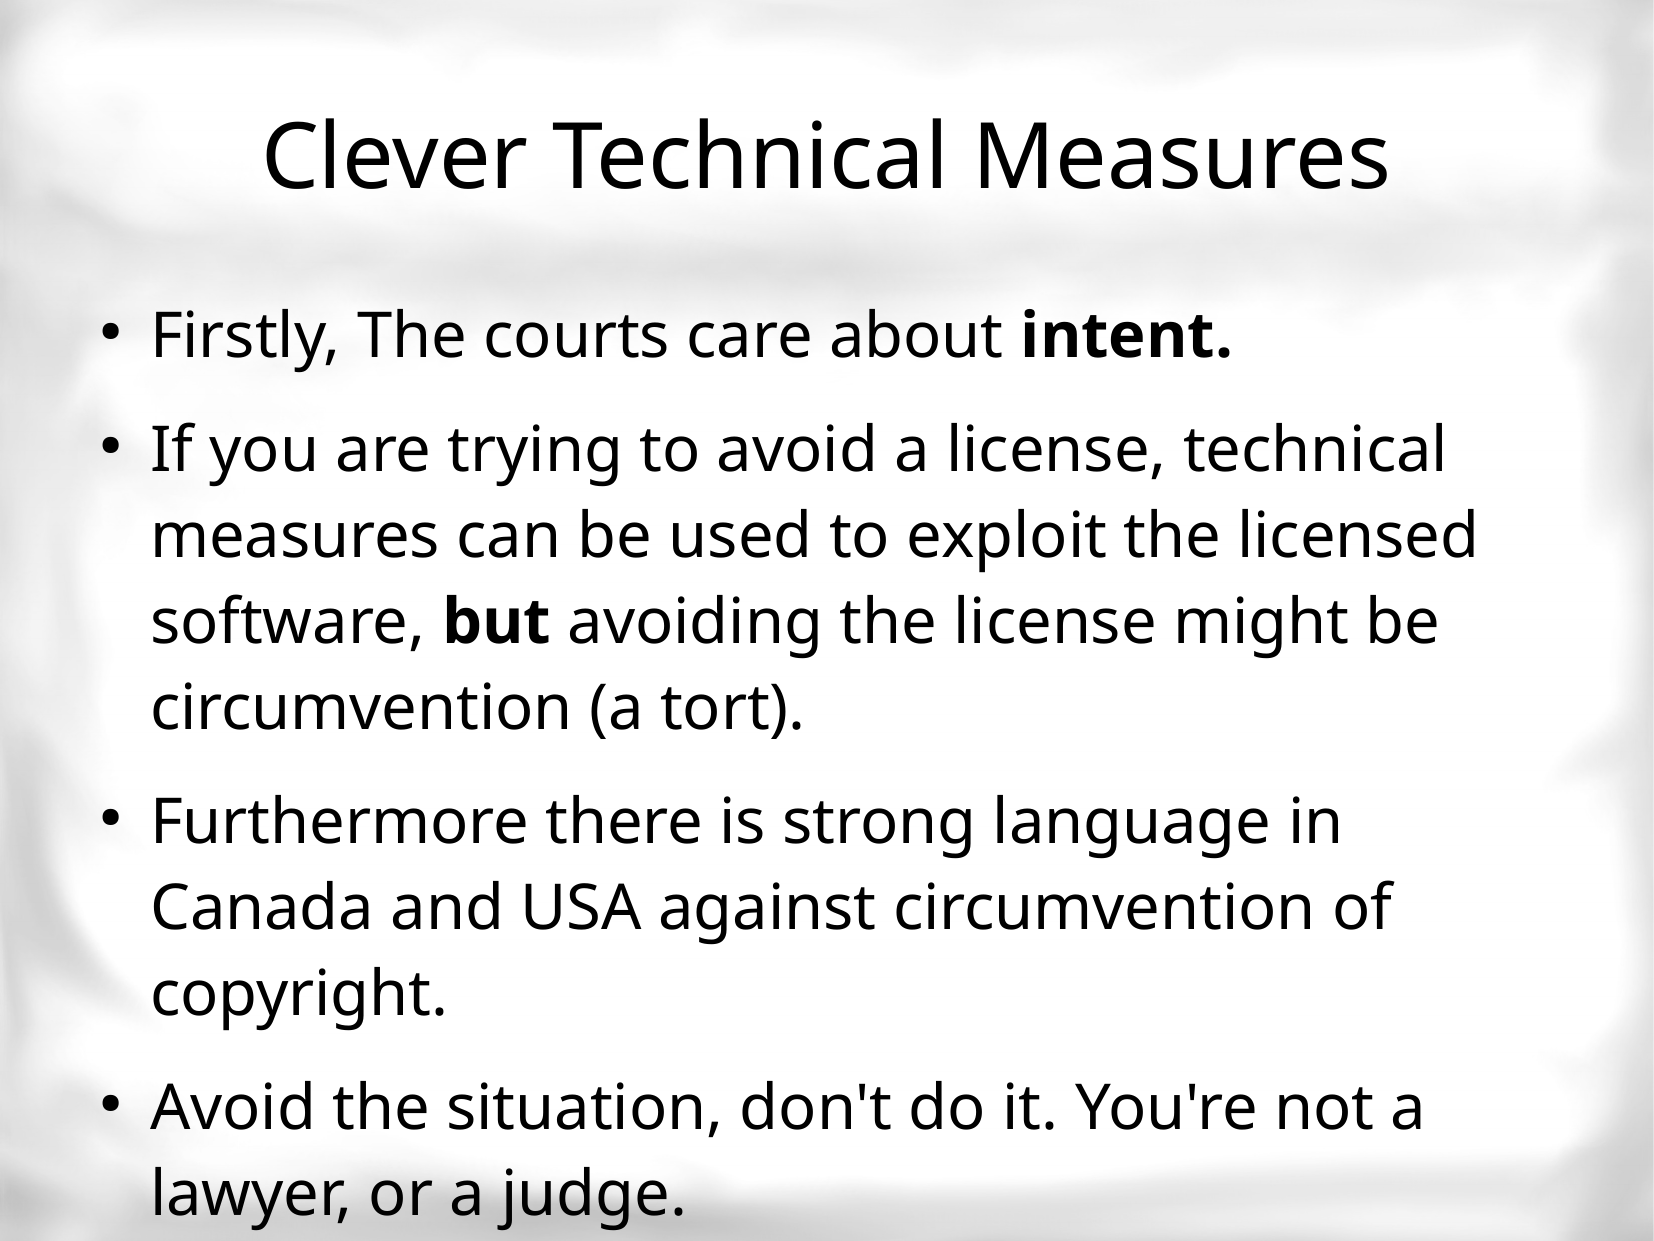

# Clever Technical Measures
Firstly, The courts care about intent.
If you are trying to avoid a license, technical measures can be used to exploit the licensed software, but avoiding the license might be circumvention (a tort).
Furthermore there is strong language in Canada and USA against circumvention of copyright.
Avoid the situation, don't do it. You're not a lawyer, or a judge.